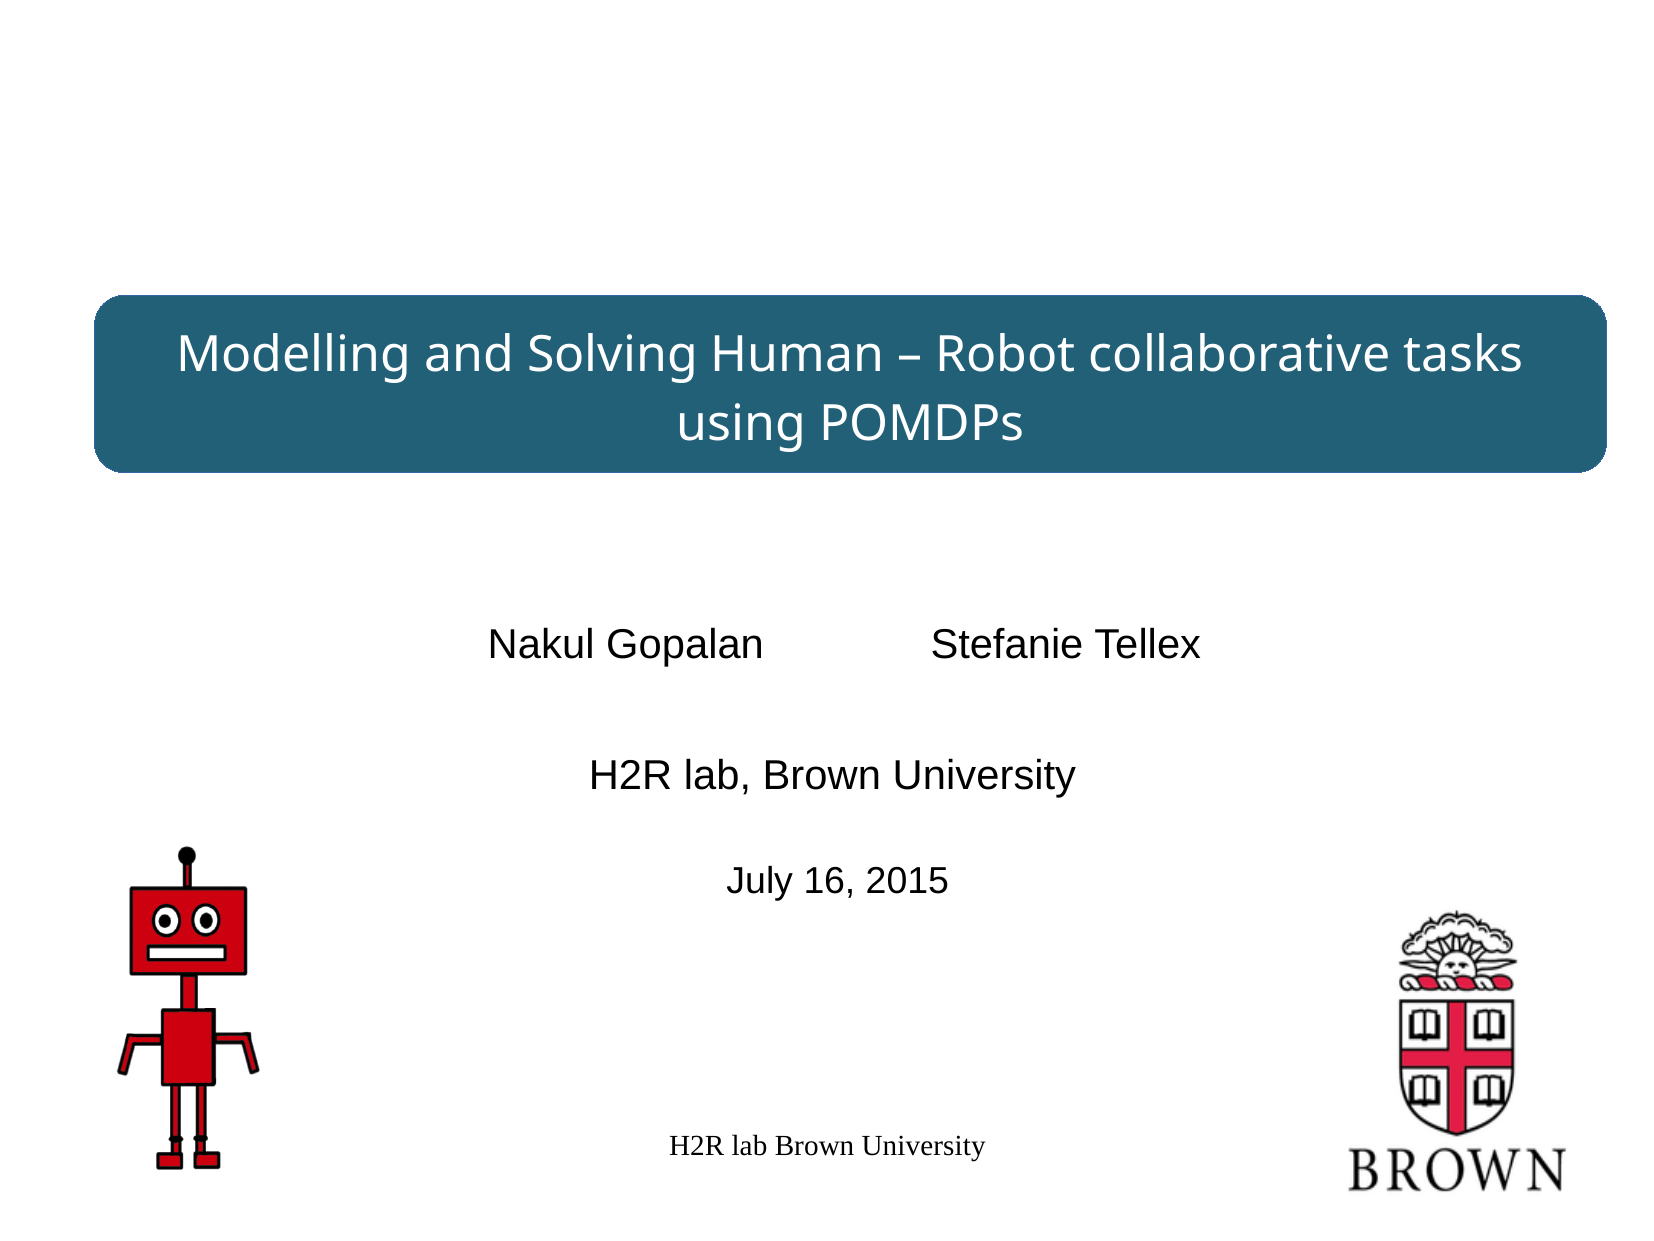

# Modelling and Solving Human – Robot collaborative tasks using POMDPs
Nakul Gopalan			Stefanie Tellex
H2R lab, Brown University
July 16, 2015
H2R lab Brown University